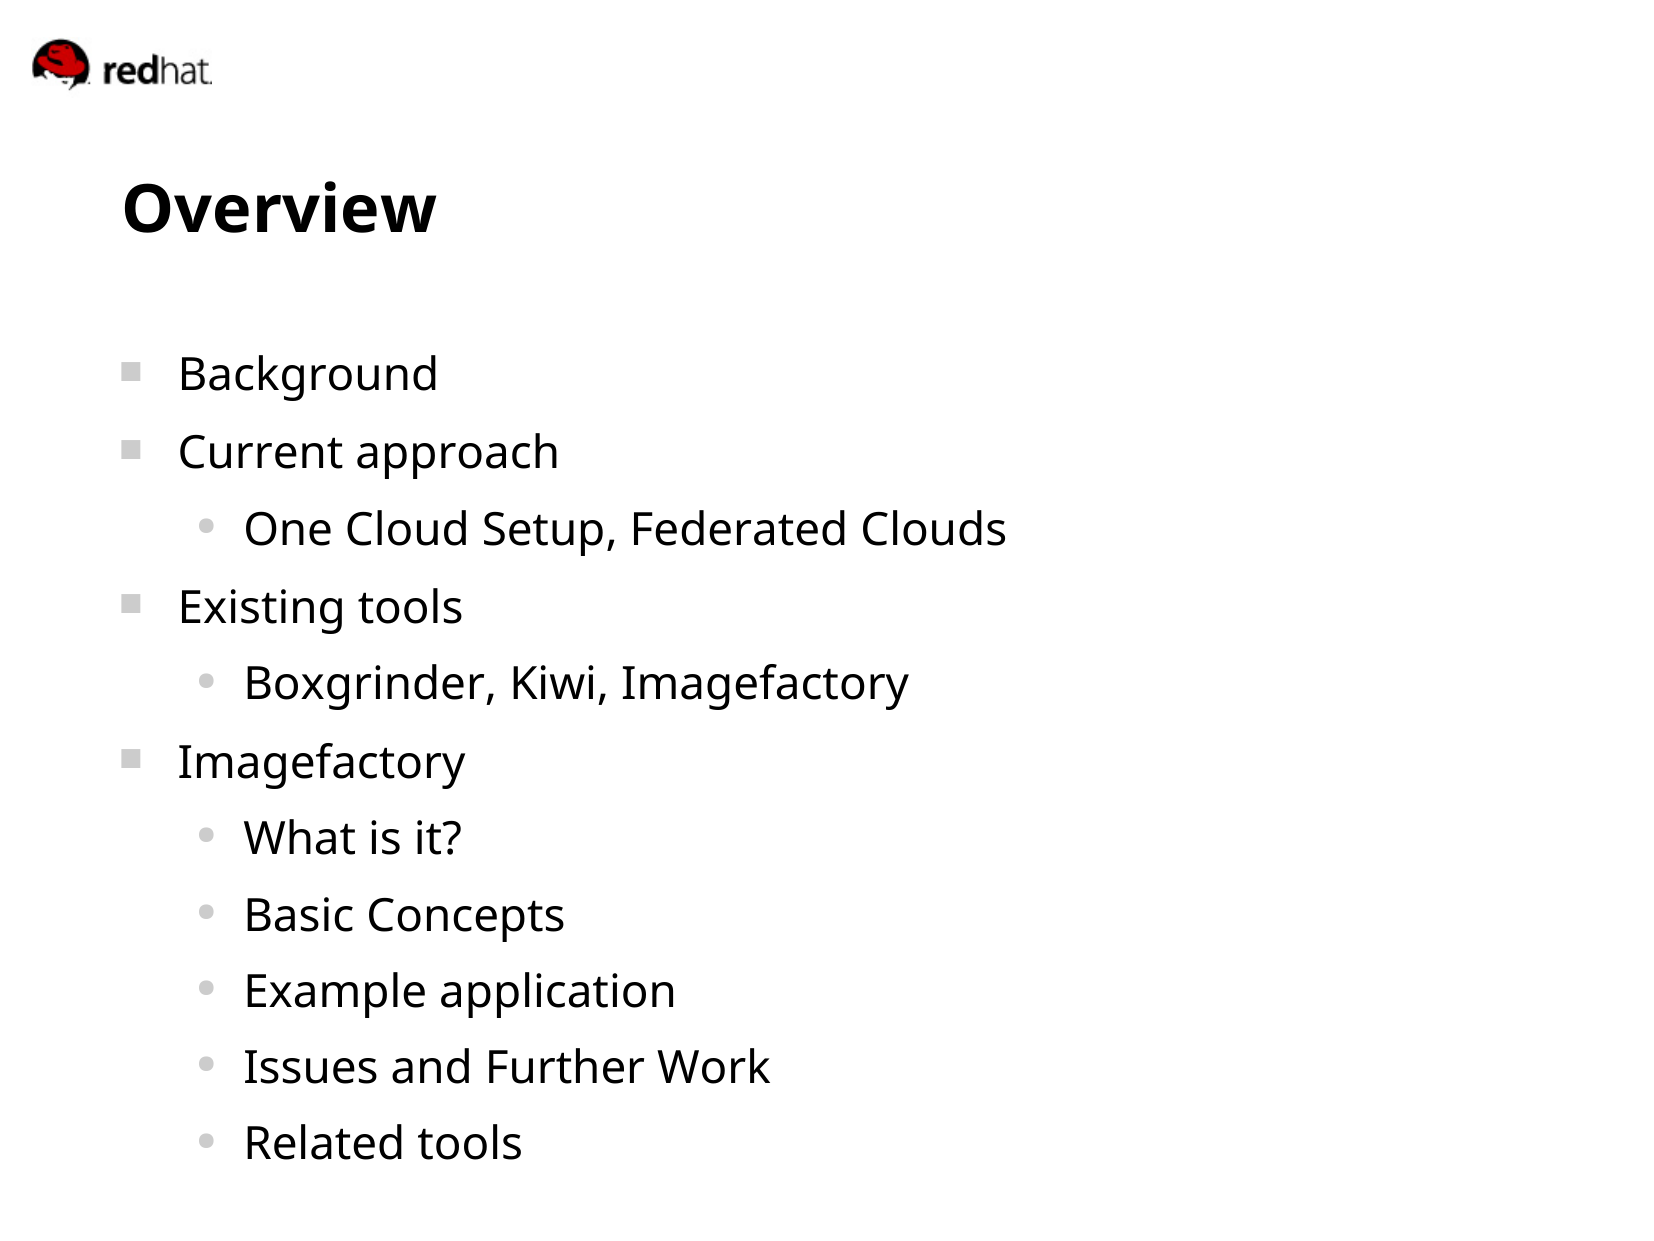

# Overview
Background
Current approach
One Cloud Setup, Federated Clouds
Existing tools
Boxgrinder, Kiwi, Imagefactory
Imagefactory
What is it?
Basic Concepts
Example application
Issues and Further Work
Related tools